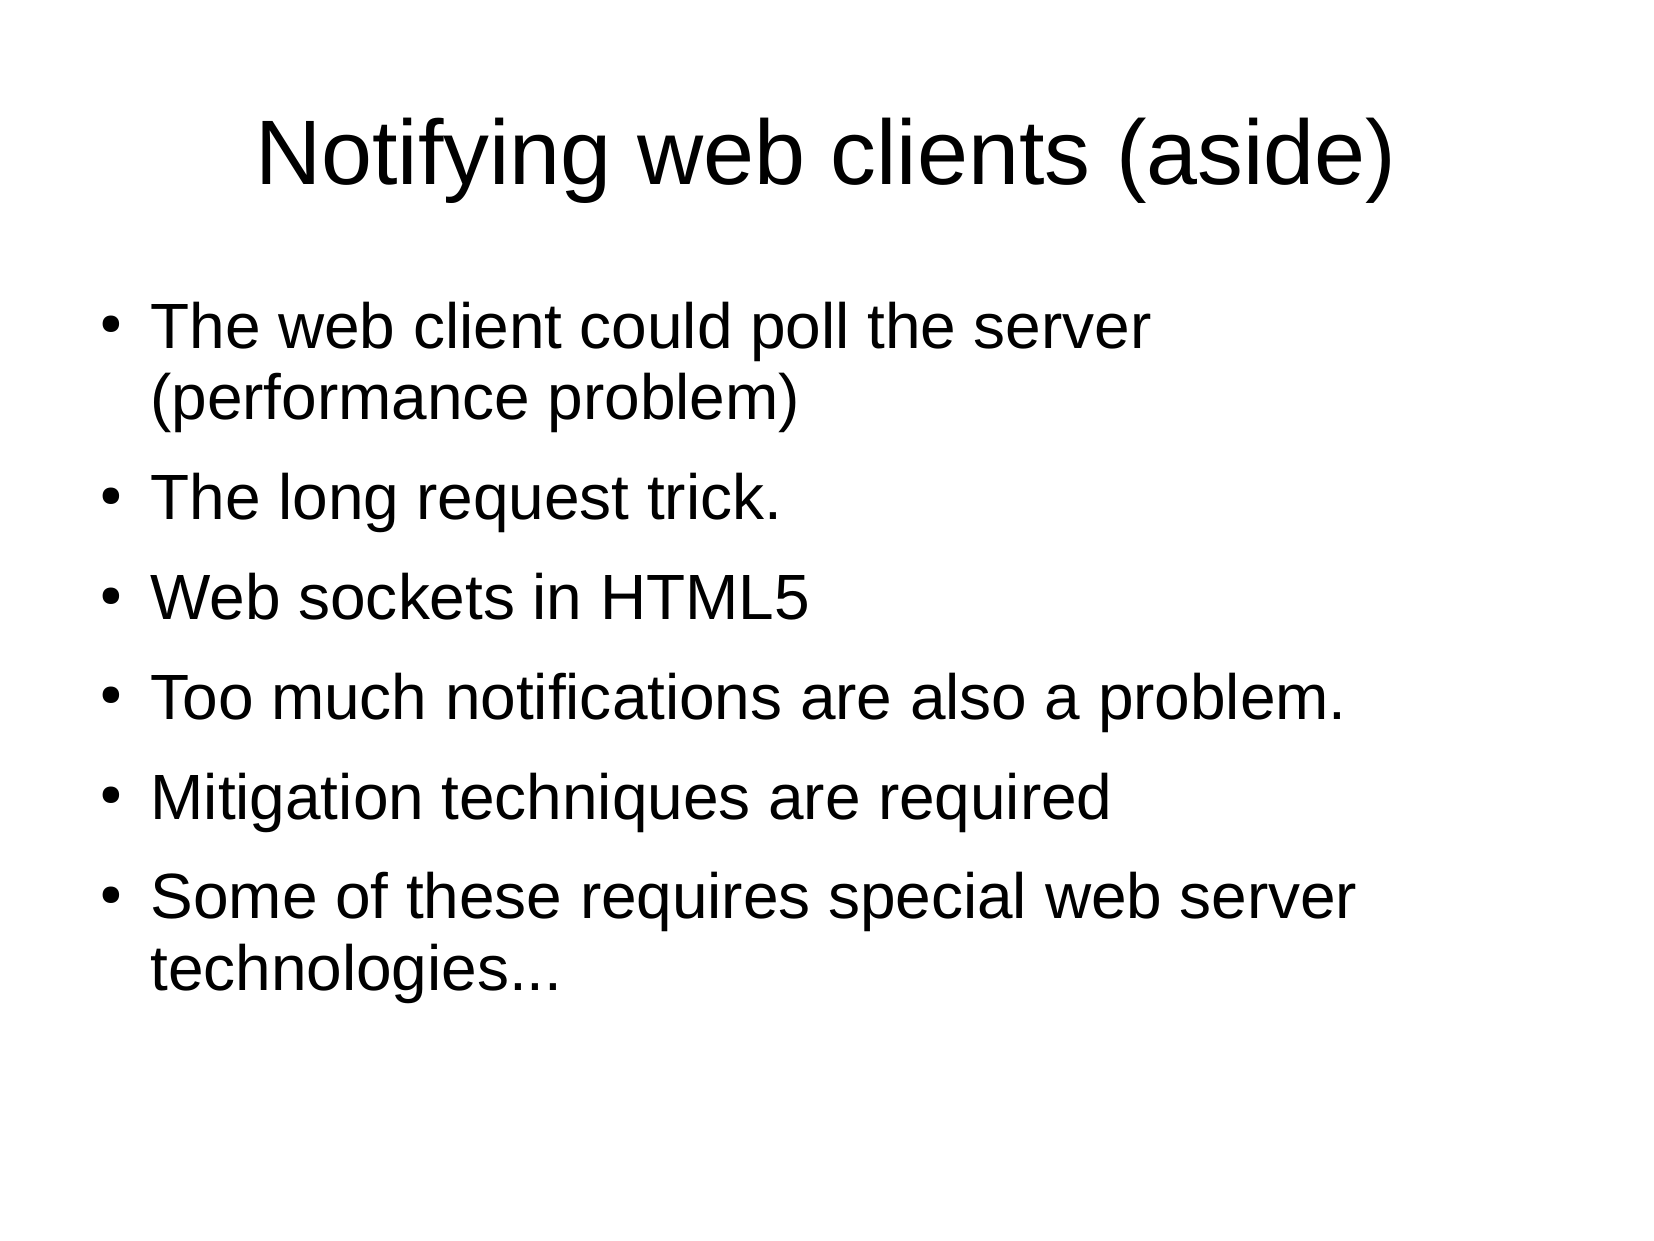

# Notifying web clients (aside)
The web client could poll the server (performance problem)
The long request trick.
Web sockets in HTML5
Too much notifications are also a problem.
Mitigation techniques are required
Some of these requires special web server technologies...